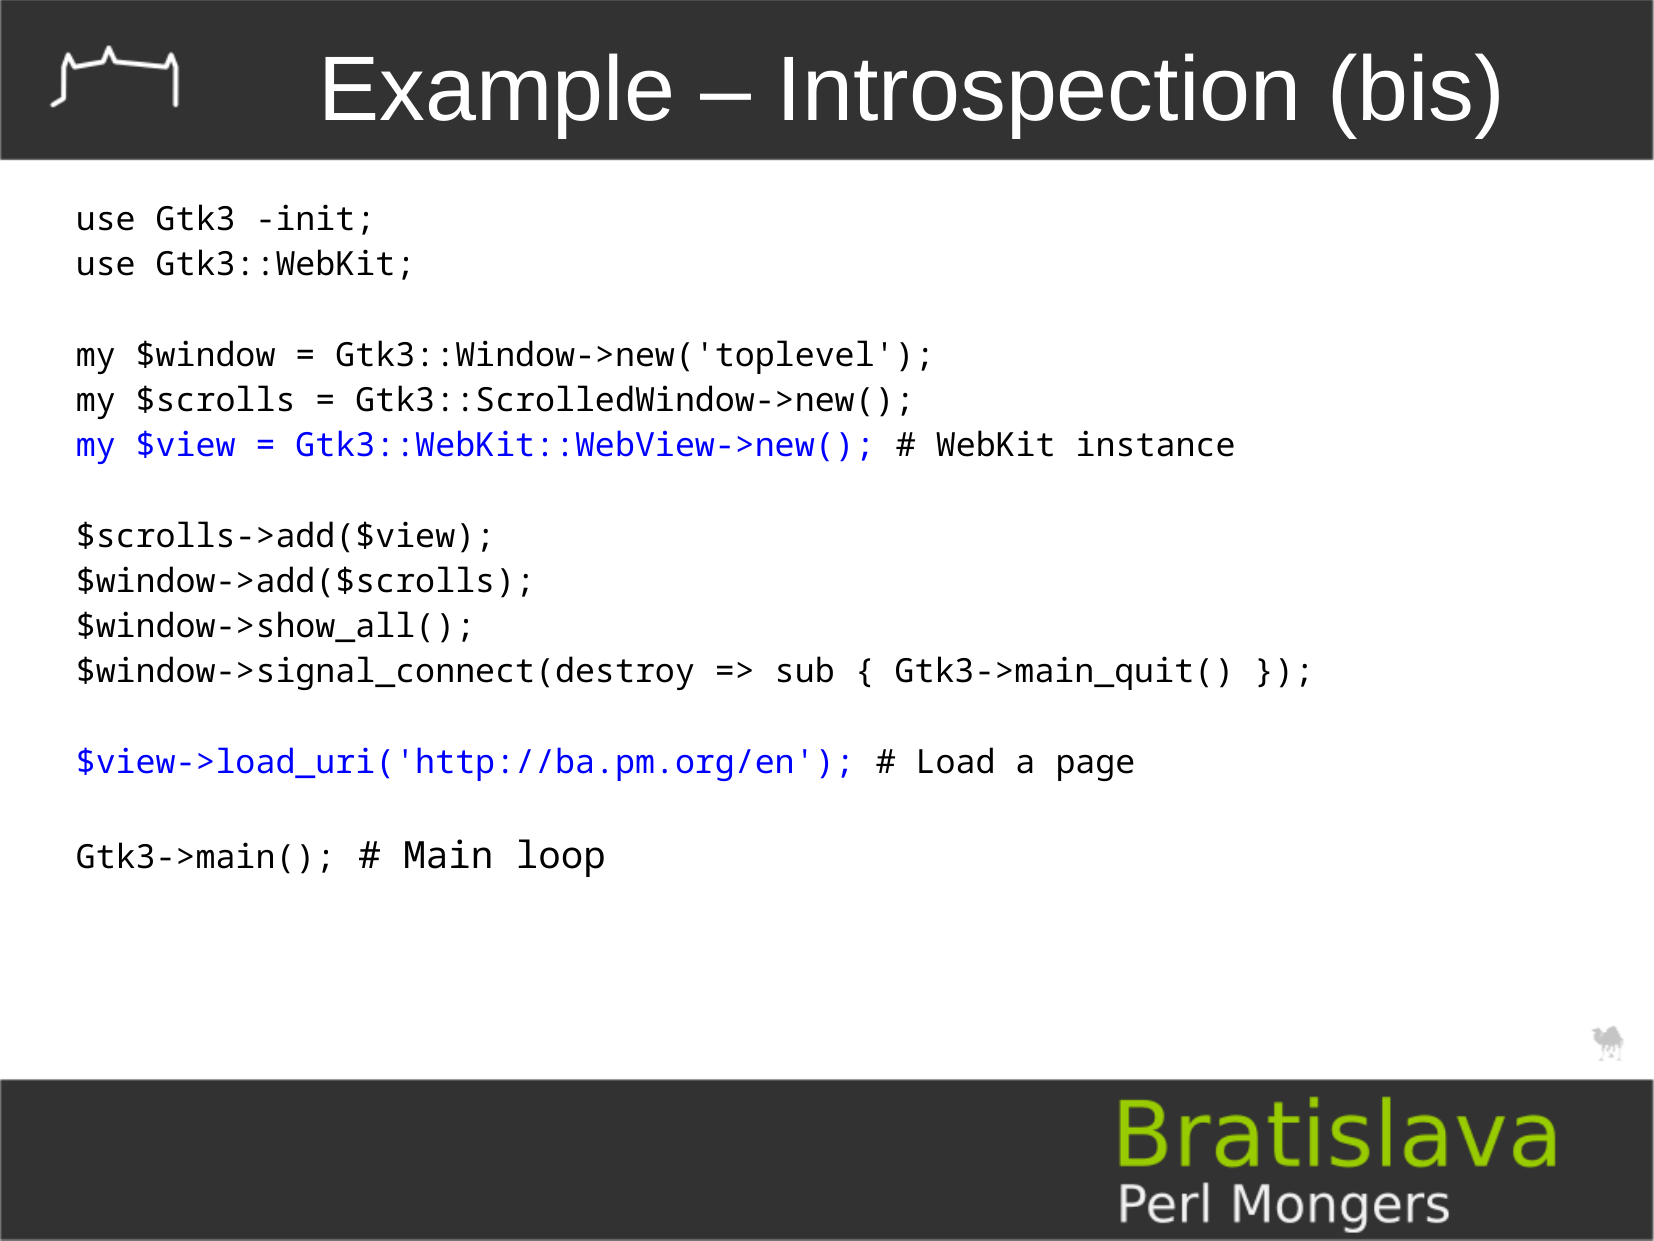

# Example – Introspection (bis)
use Gtk3 -init;
use Gtk3::WebKit;
my $window = Gtk3::Window->new('toplevel');
my $scrolls = Gtk3::ScrolledWindow->new();
my $view = Gtk3::WebKit::WebView->new(); # WebKit instance
$scrolls->add($view);
$window->add($scrolls);
$window->show_all();
$window->signal_connect(destroy => sub { Gtk3->main_quit() });
$view->load_uri('http://ba.pm.org/en'); # Load a page
Gtk3->main(); # Main loop